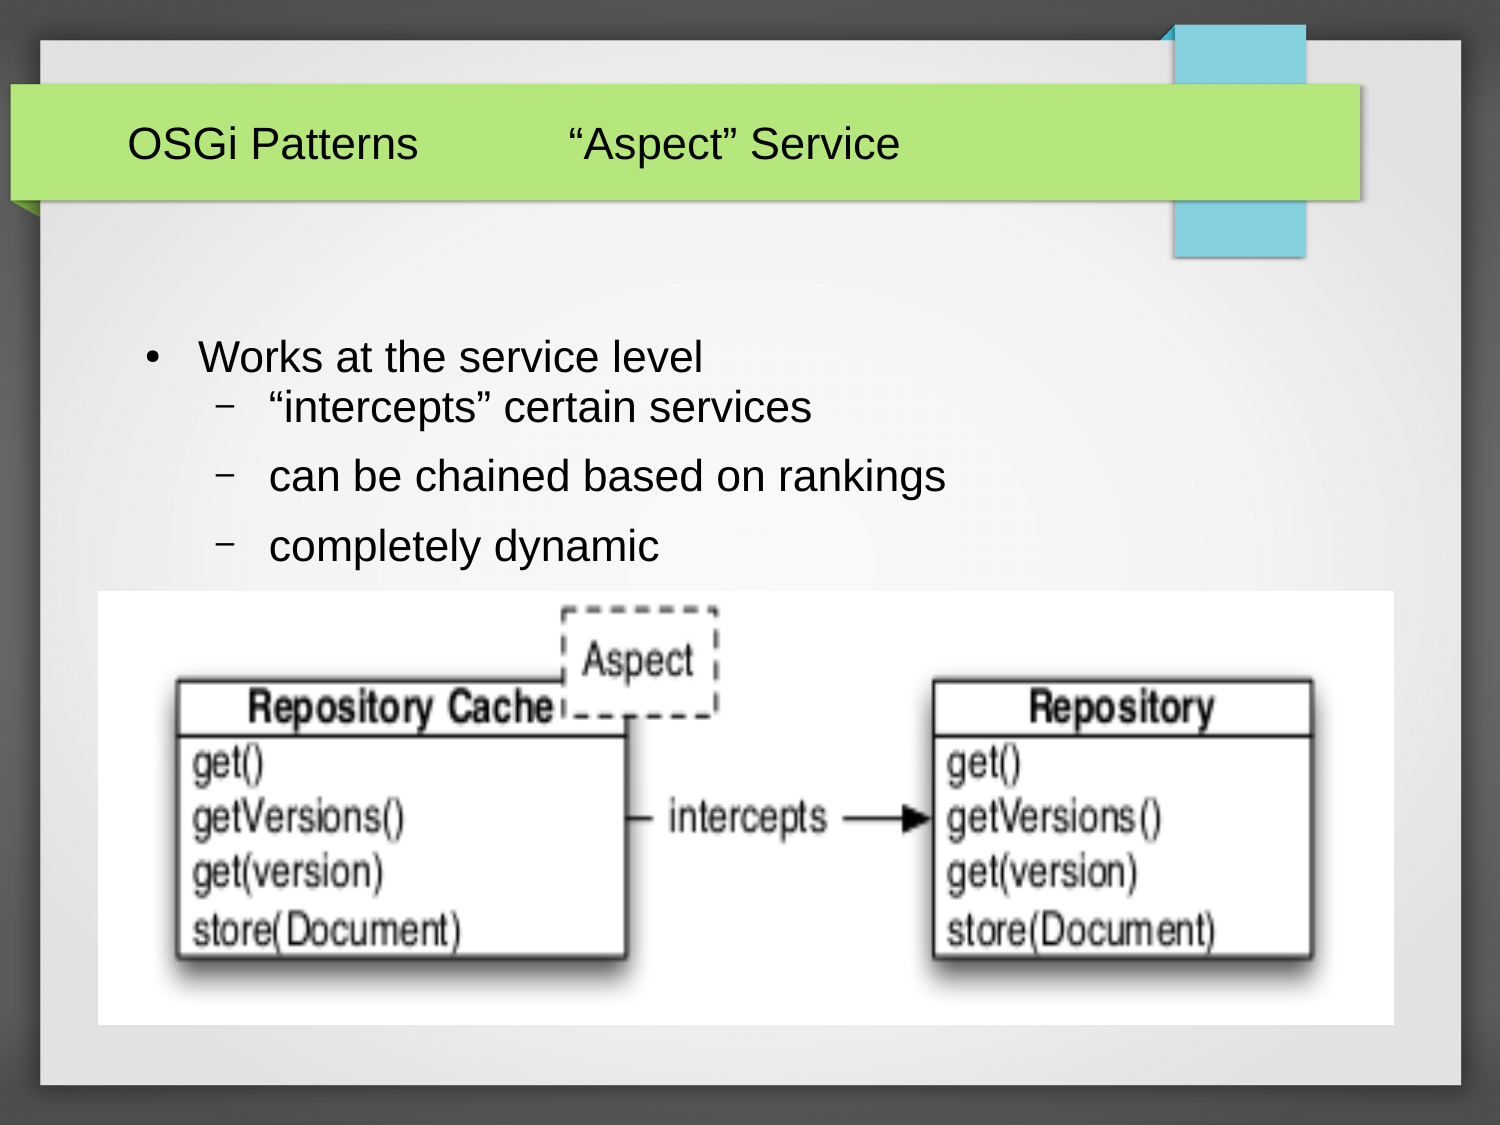

# OSGi Patterns “Aspect” Service
Works at the service level
“intercepts” certain services
can be chained based on rankings
completely dynamic